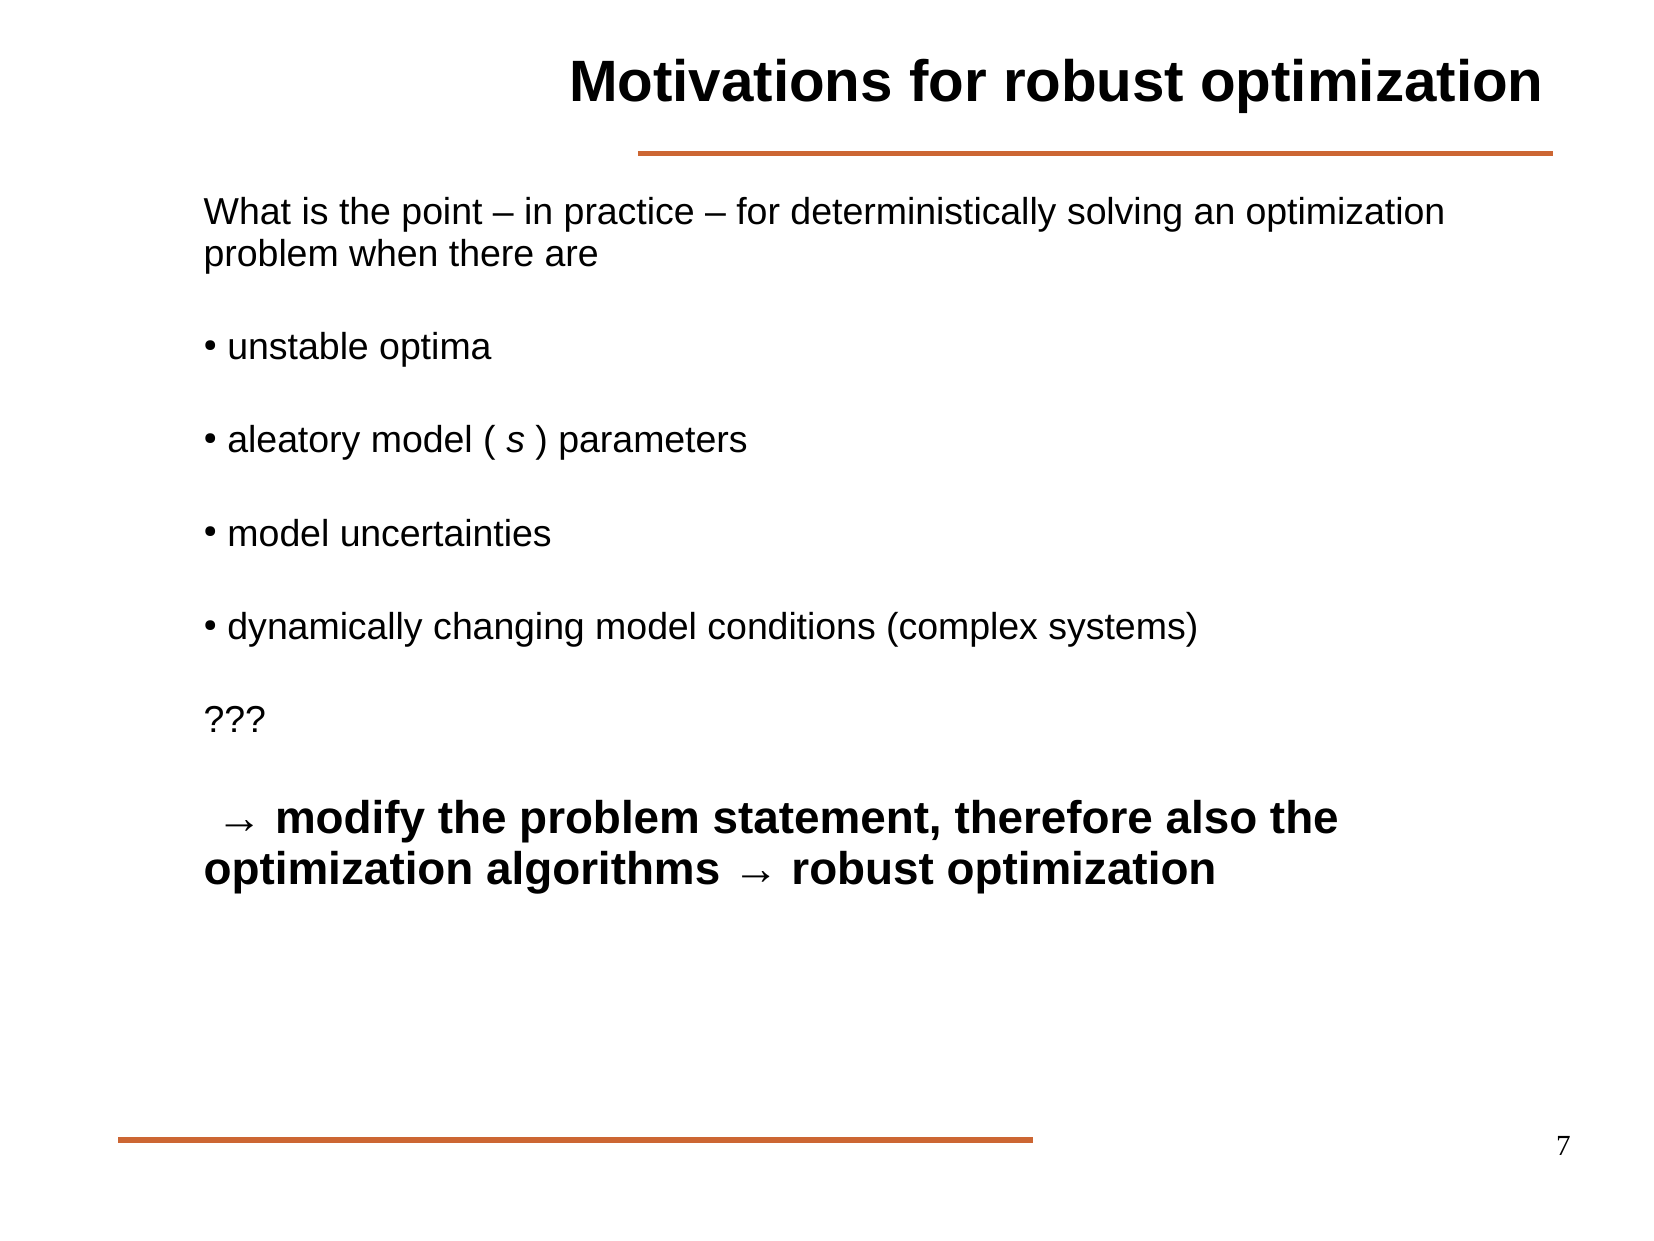

Motivations for robust optimization
What is the point – in practice – for deterministically solving an optimization problem when there are
 unstable optima
 aleatory model ( s ) parameters
 model uncertainties
 dynamically changing model conditions (complex systems)
???
 → modify the problem statement, therefore also the optimization algorithms → robust optimization
7